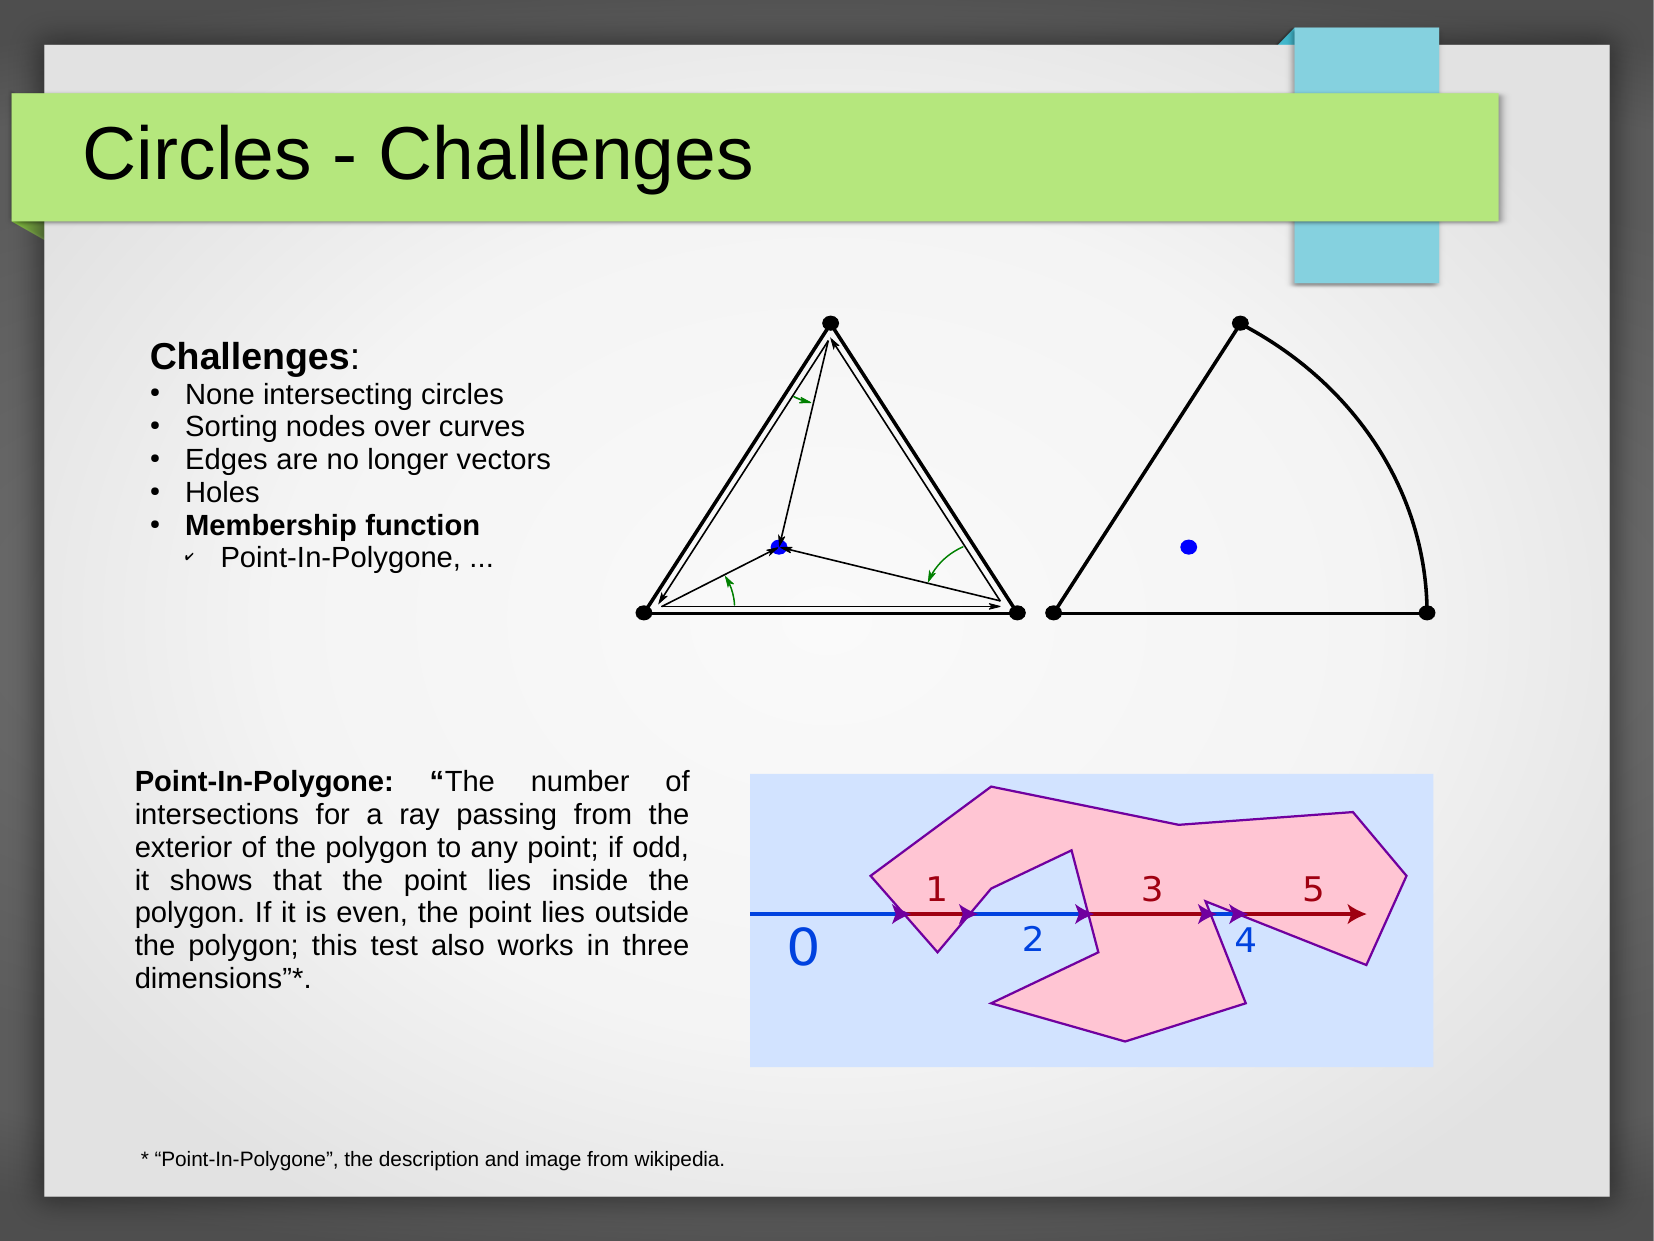

# Circles - Challenges
Challenges:
None intersecting circles
Sorting nodes over curves
Edges are no longer vectors
Holes
Membership function
Point-In-Polygone, ...
Point-In-Polygone: “The number of intersections for a ray passing from the exterior of the polygon to any point; if odd, it shows that the point lies inside the polygon. If it is even, the point lies outside the polygon; this test also works in three dimensions”*.
* “Point-In-Polygone”, the description and image from wikipedia.